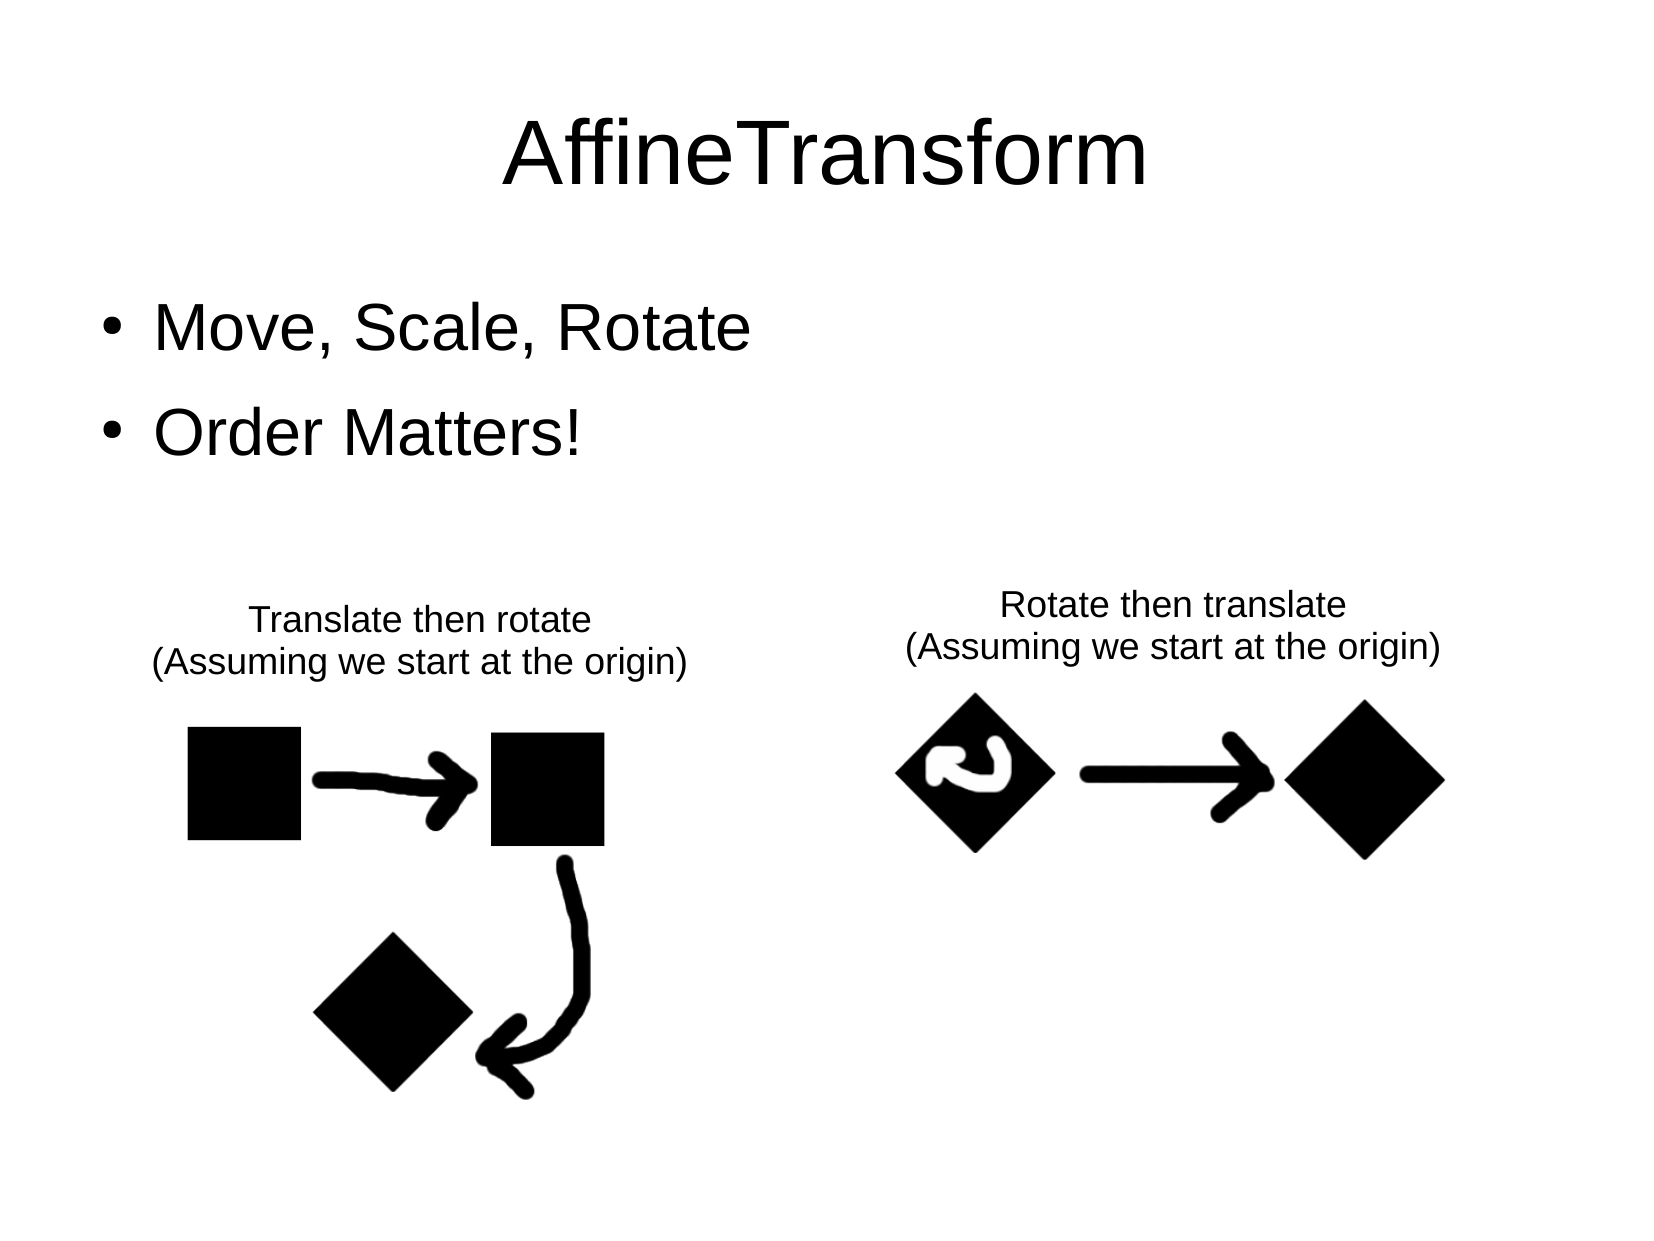

# AffineTransform
Move, Scale, Rotate
Order Matters!
Rotate then translate
(Assuming we start at the origin)
Translate then rotate
(Assuming we start at the origin)